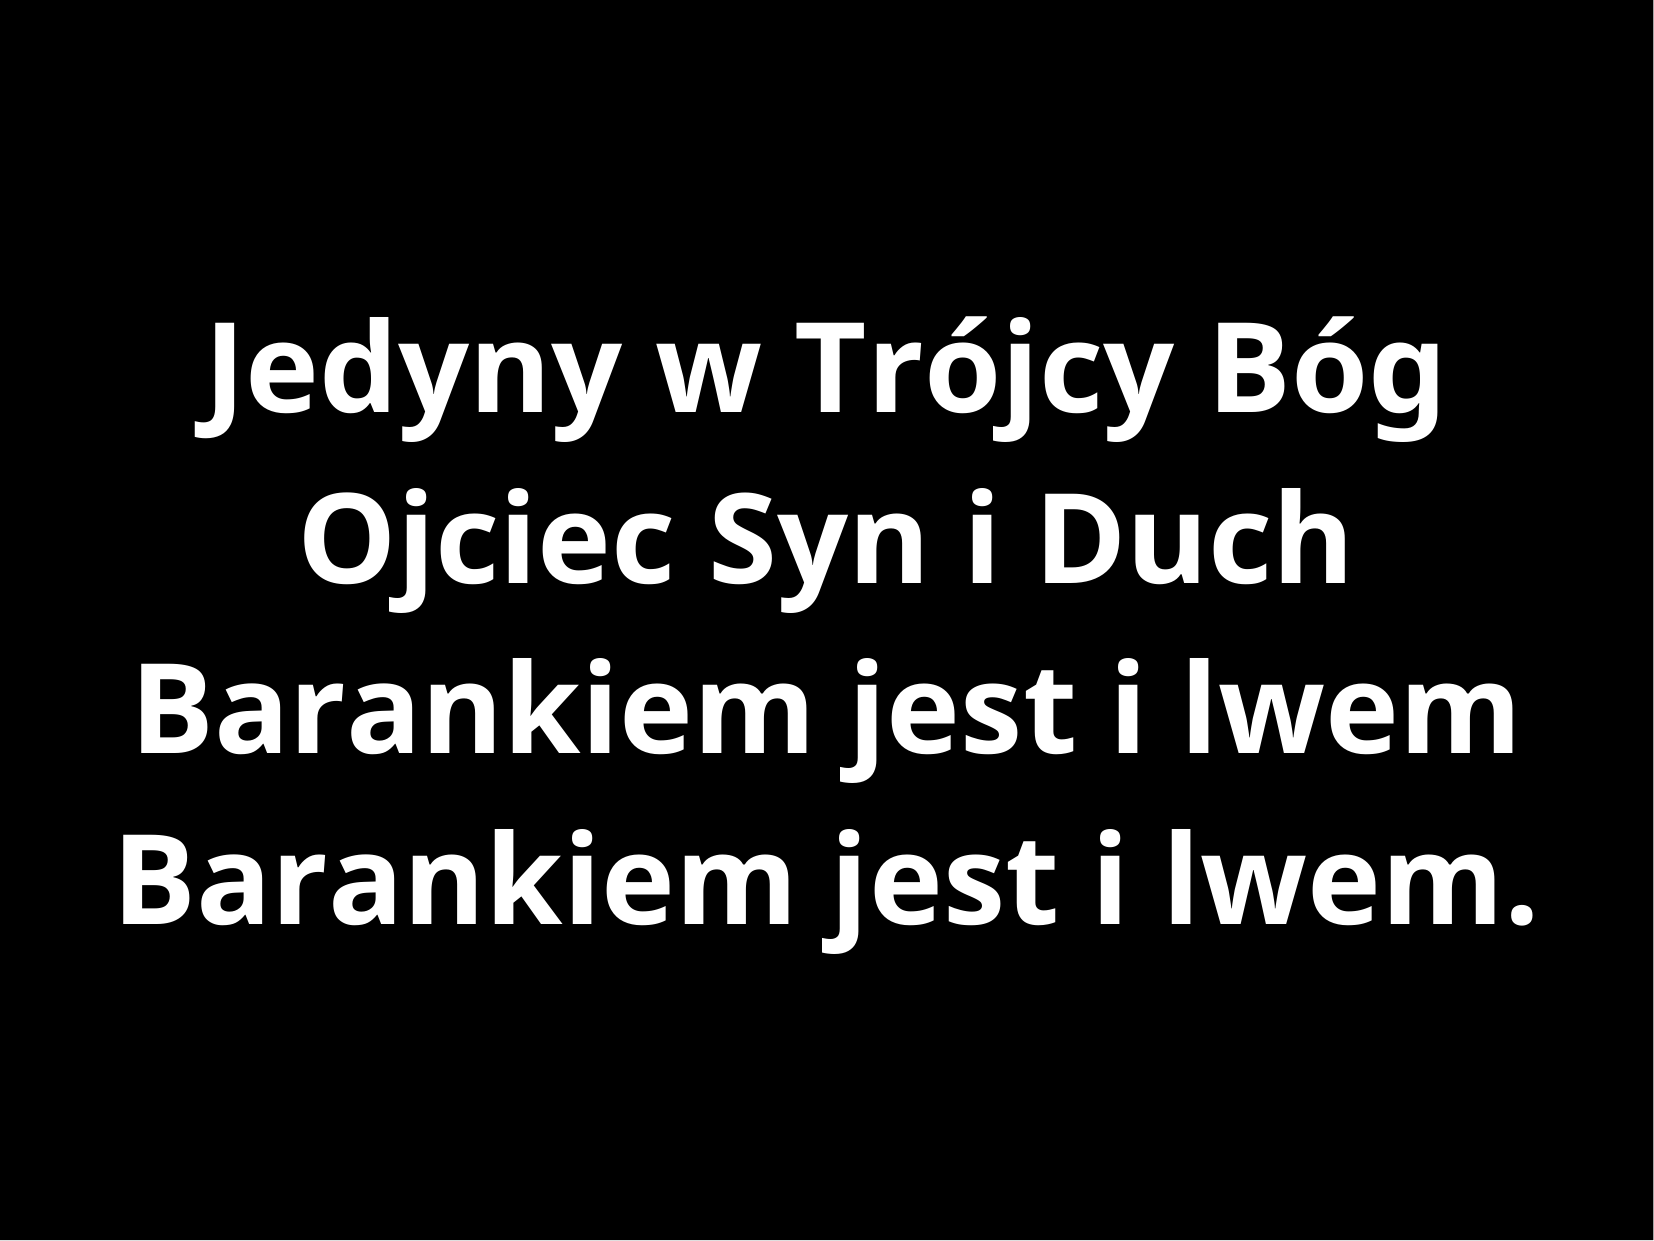

# Jedyny w Trójcy Bóg Ojciec Syn i Duch Barankiem jest i lwem Barankiem jest i lwem.